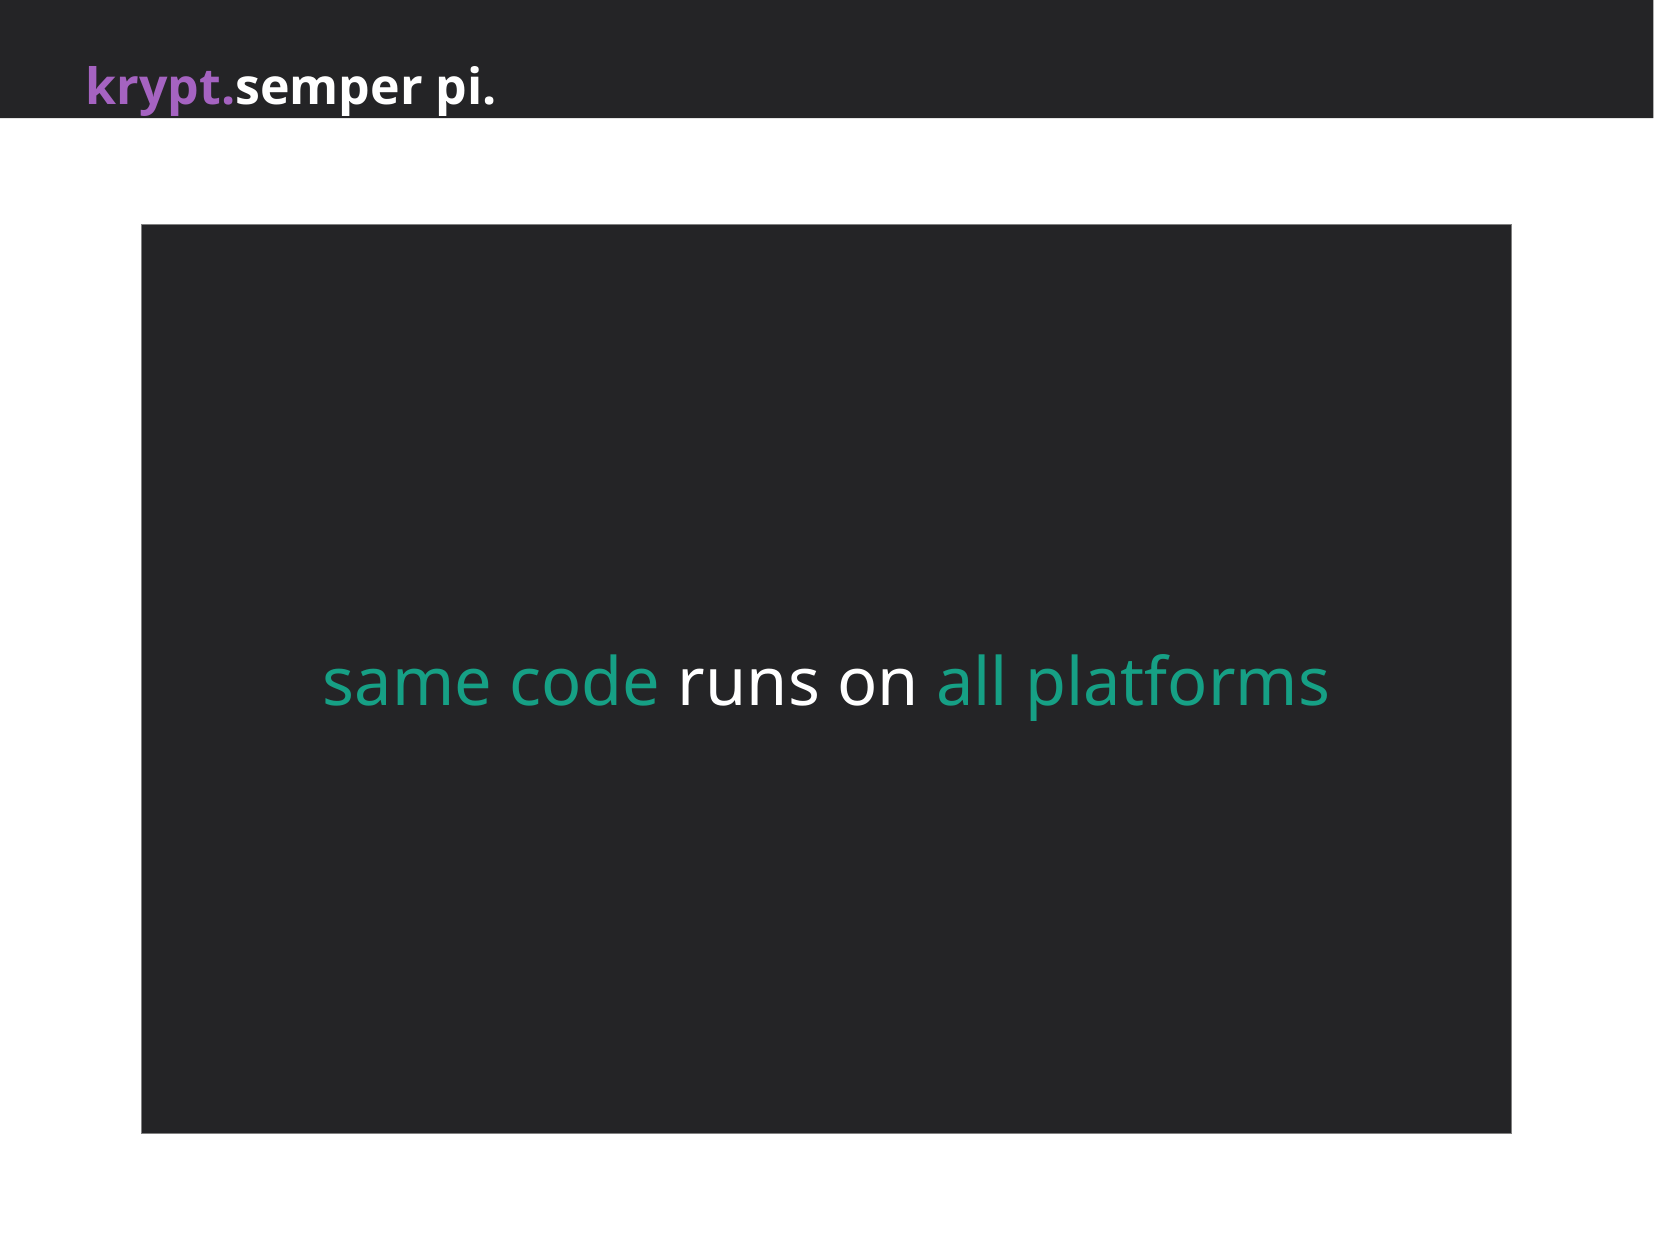

krypt.semper pi.
same code runs on all platforms
krypt first of all is a framework